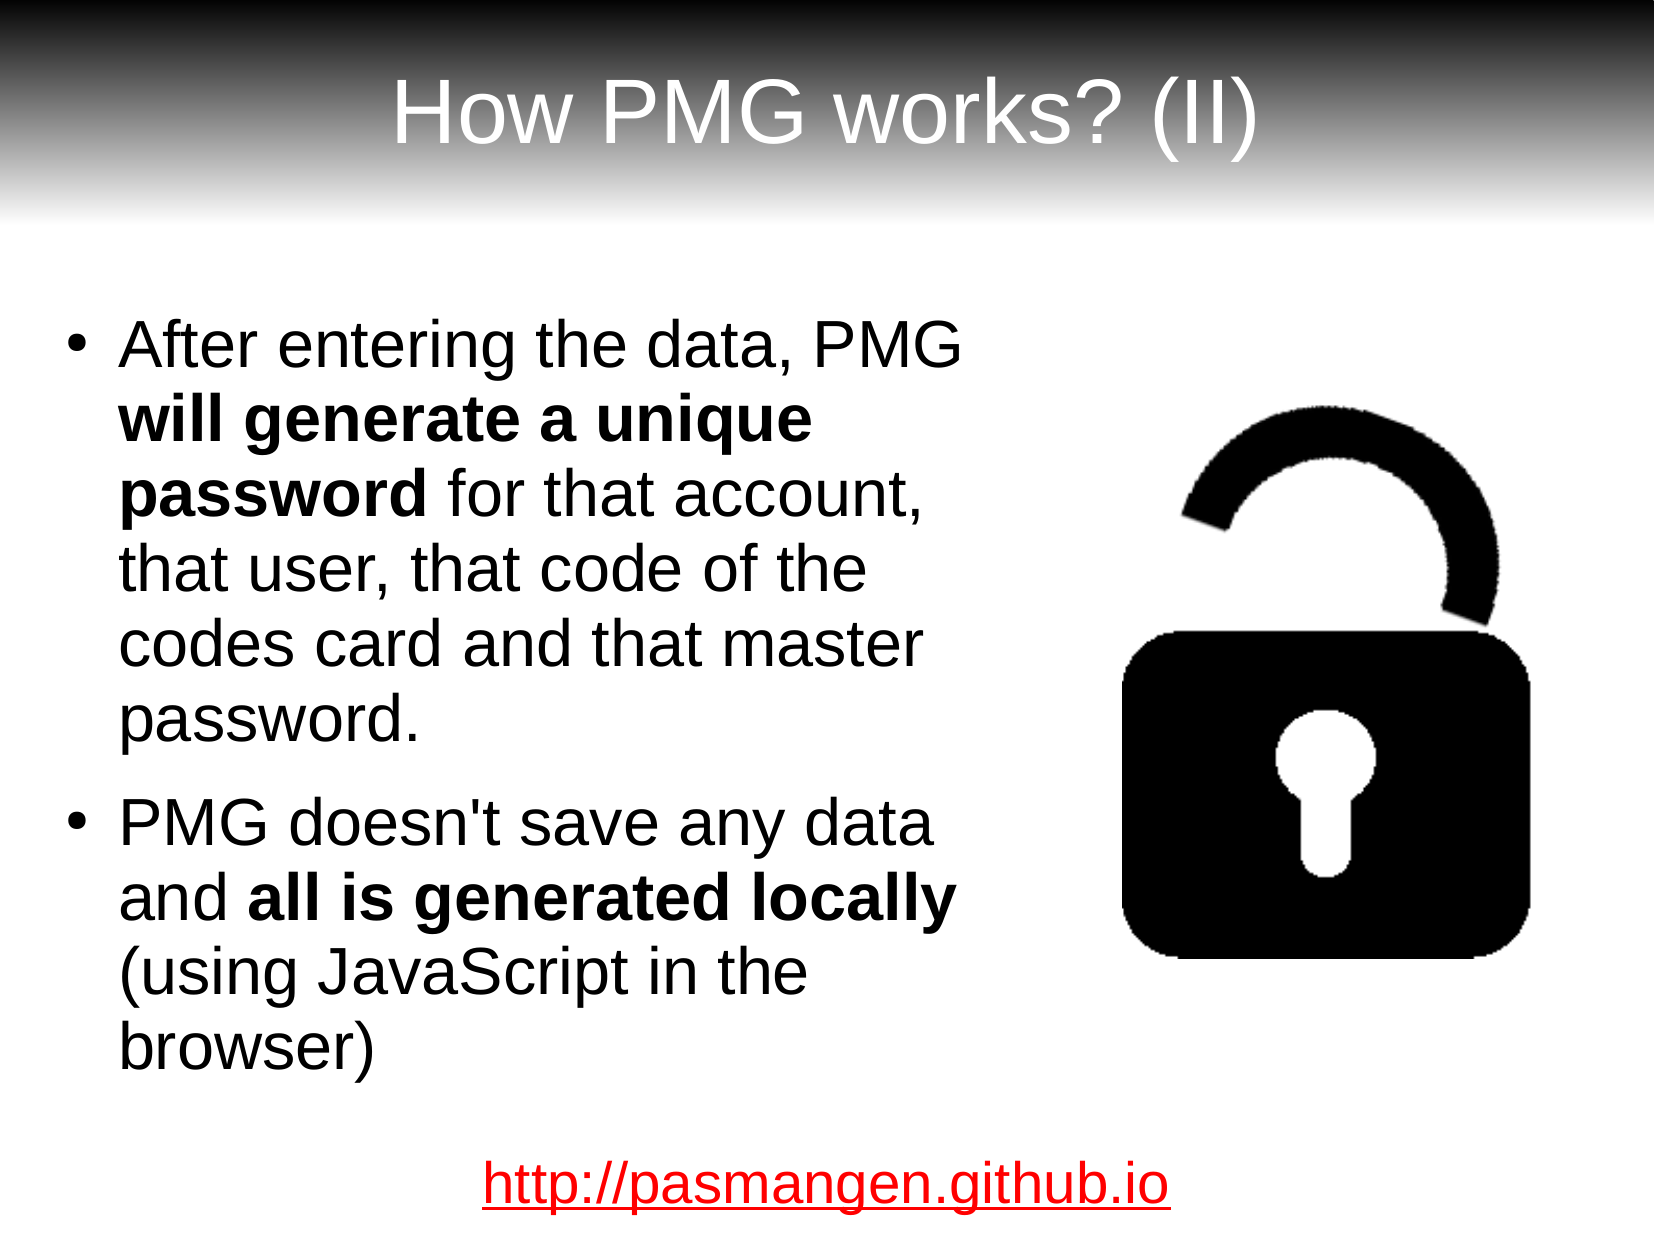

# How PMG works? (II)
After entering the data, PMG will generate a unique password for that account, that user, that code of the codes card and that master password.
PMG doesn't save any data and all is generated locally (using JavaScript in the browser)
http://pasmangen.github.io